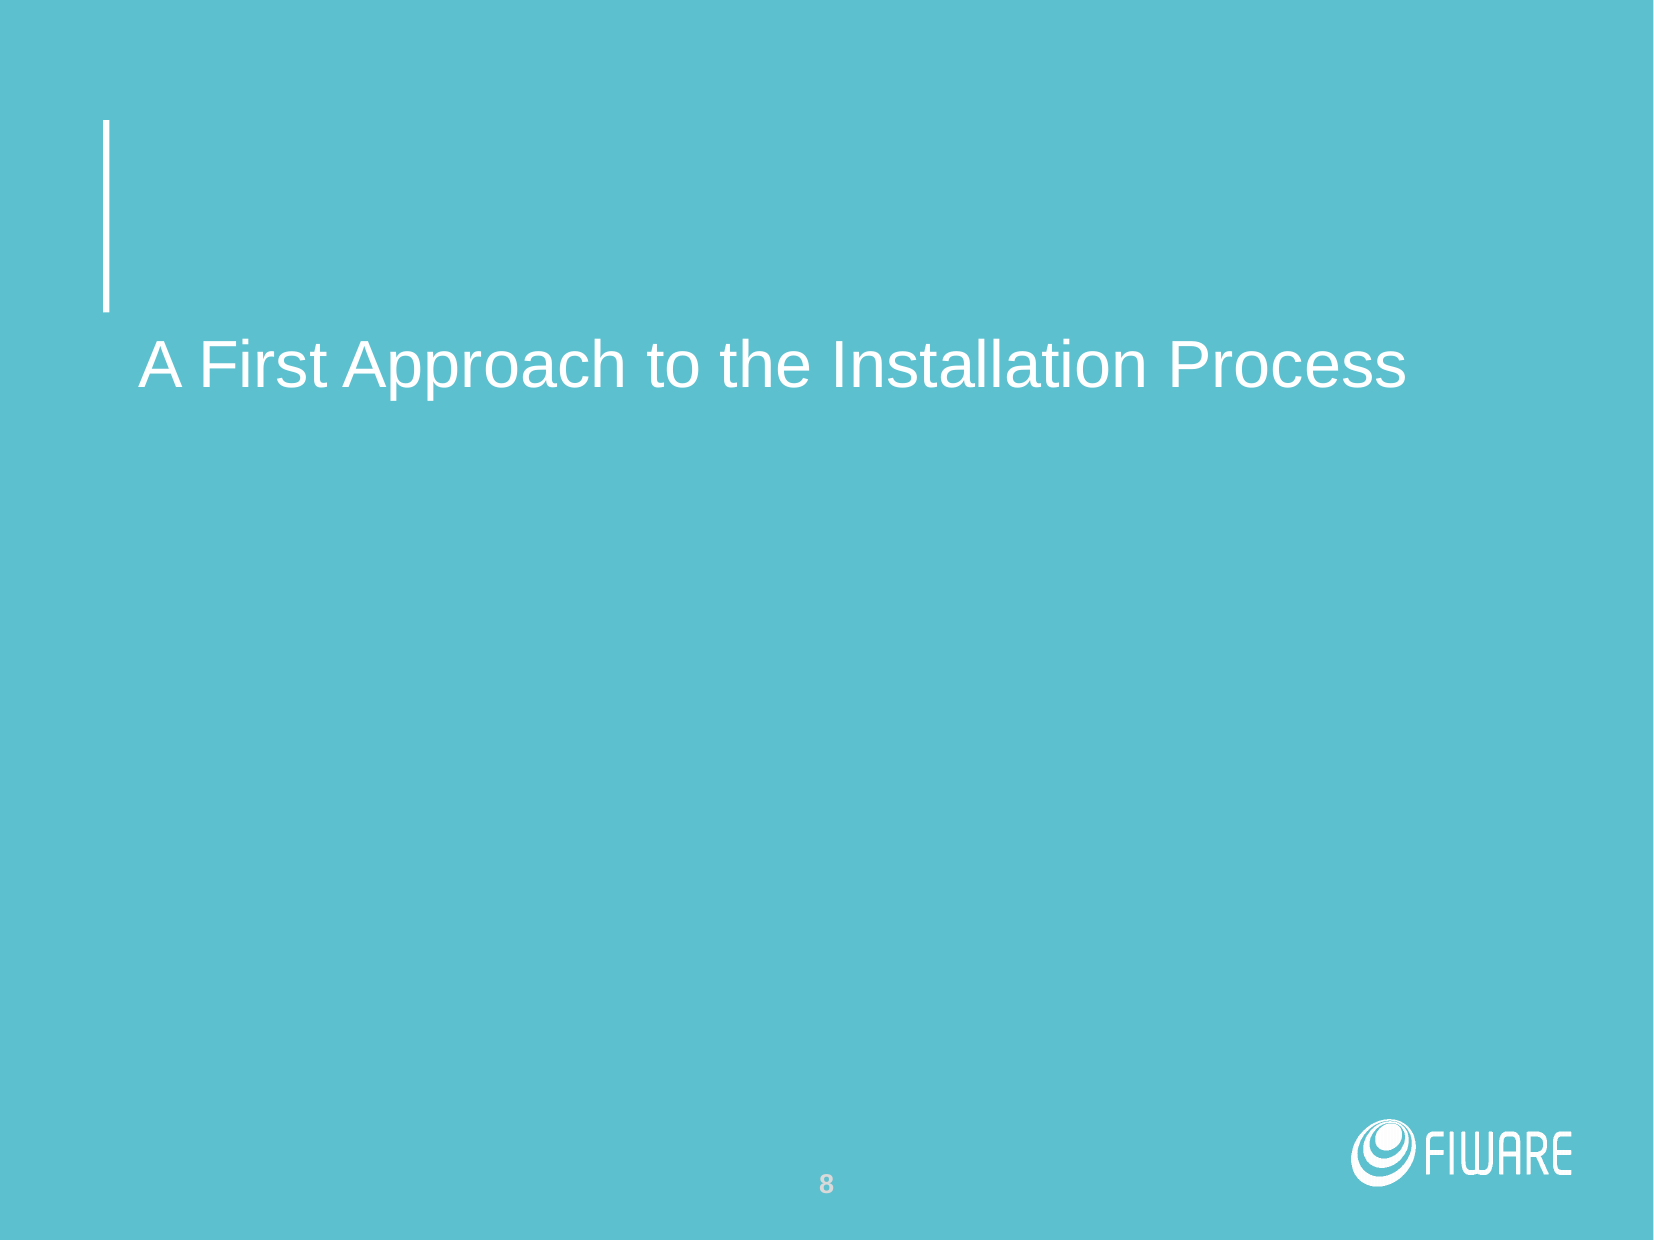

# A First Approach to the Installation Process